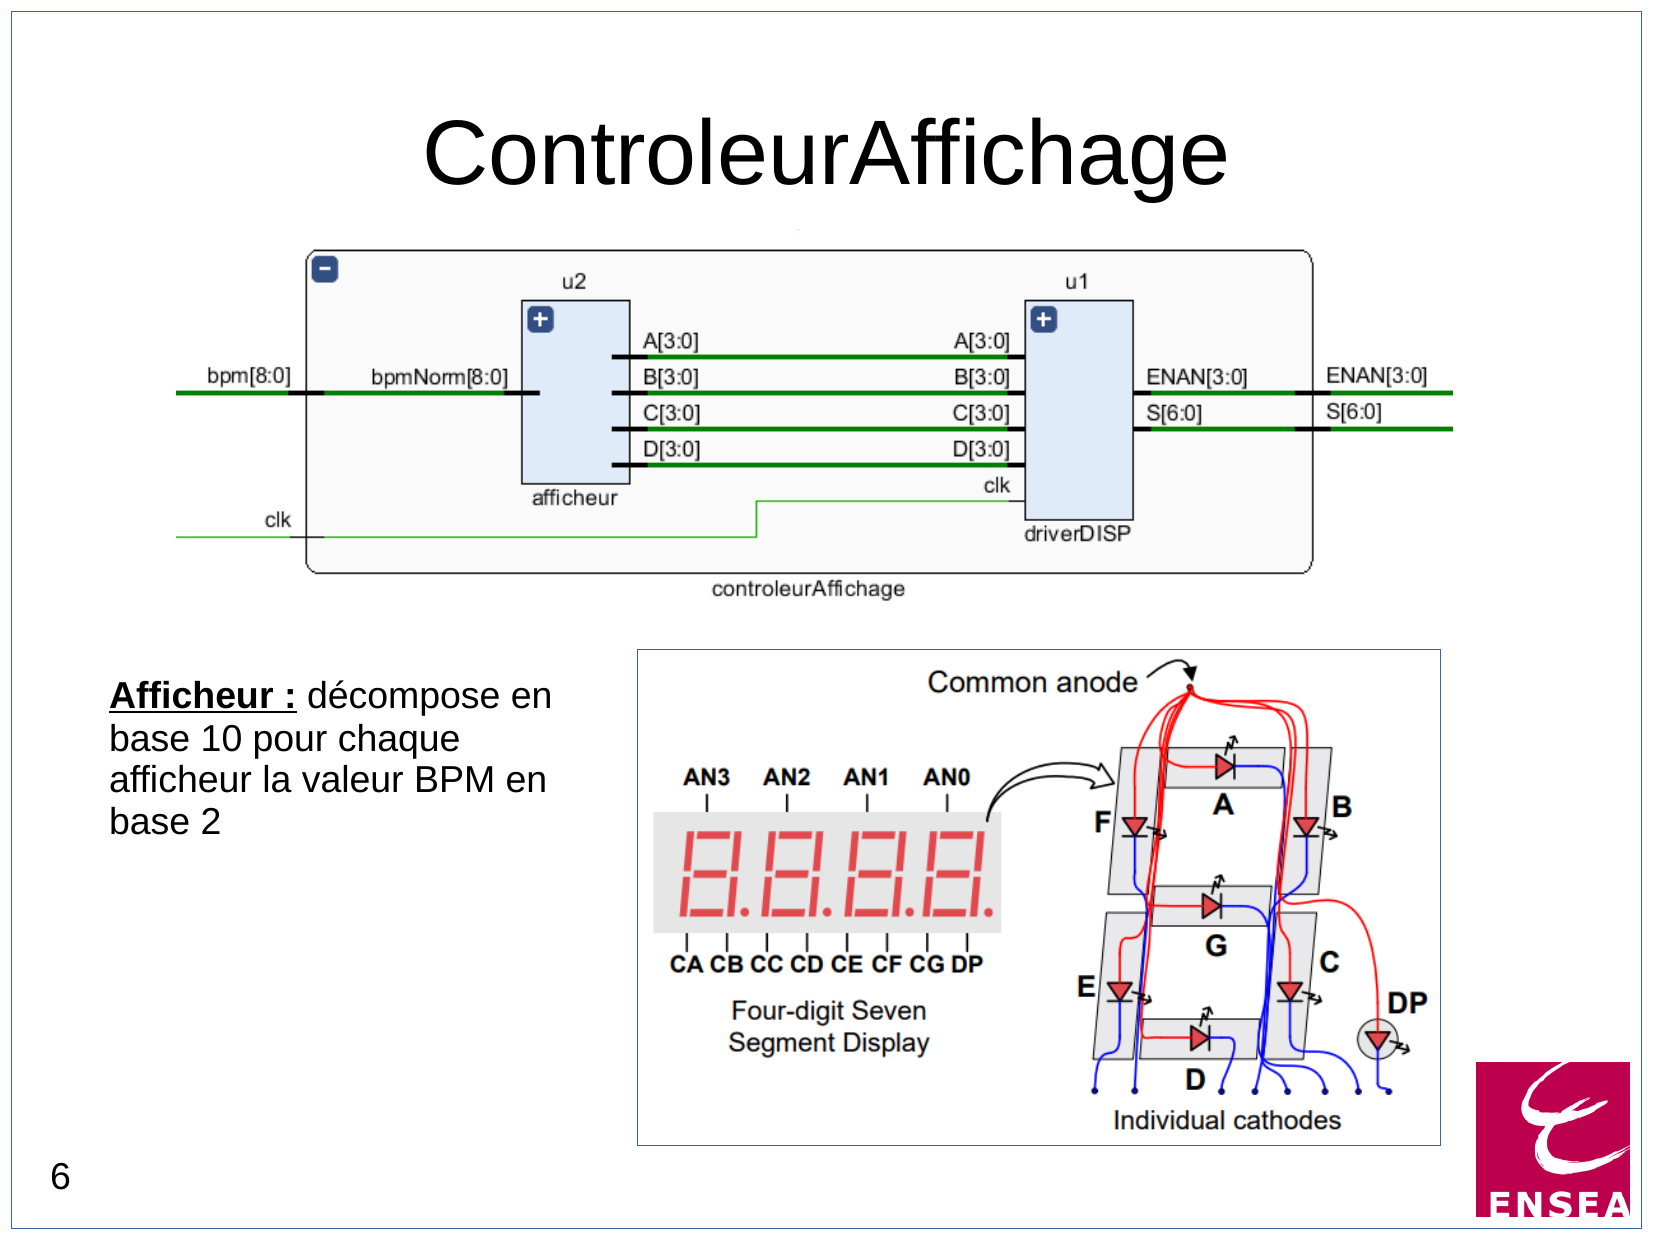

# ControleurAffichage
Afficheur : décompose en base 10 pour chaque afficheur la valeur BPM en base 2
6